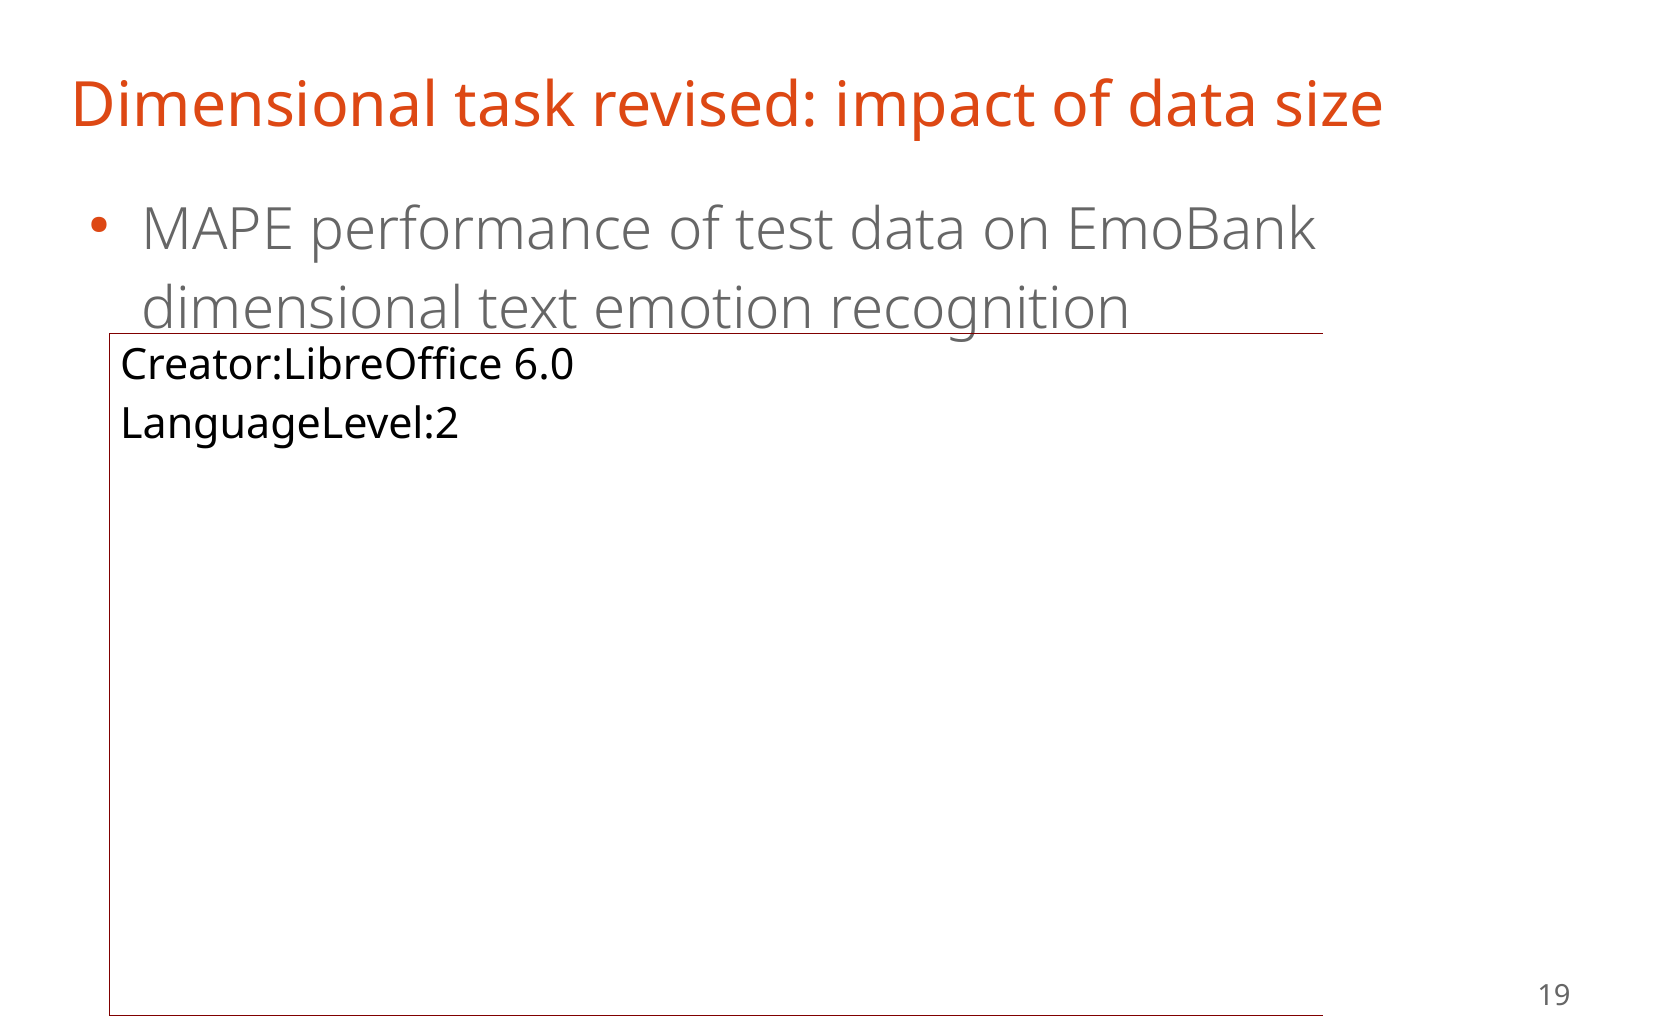

# Dimensional task revised: impact of data size
MAPE performance of test data on EmoBank dimensional text emotion recognition
19